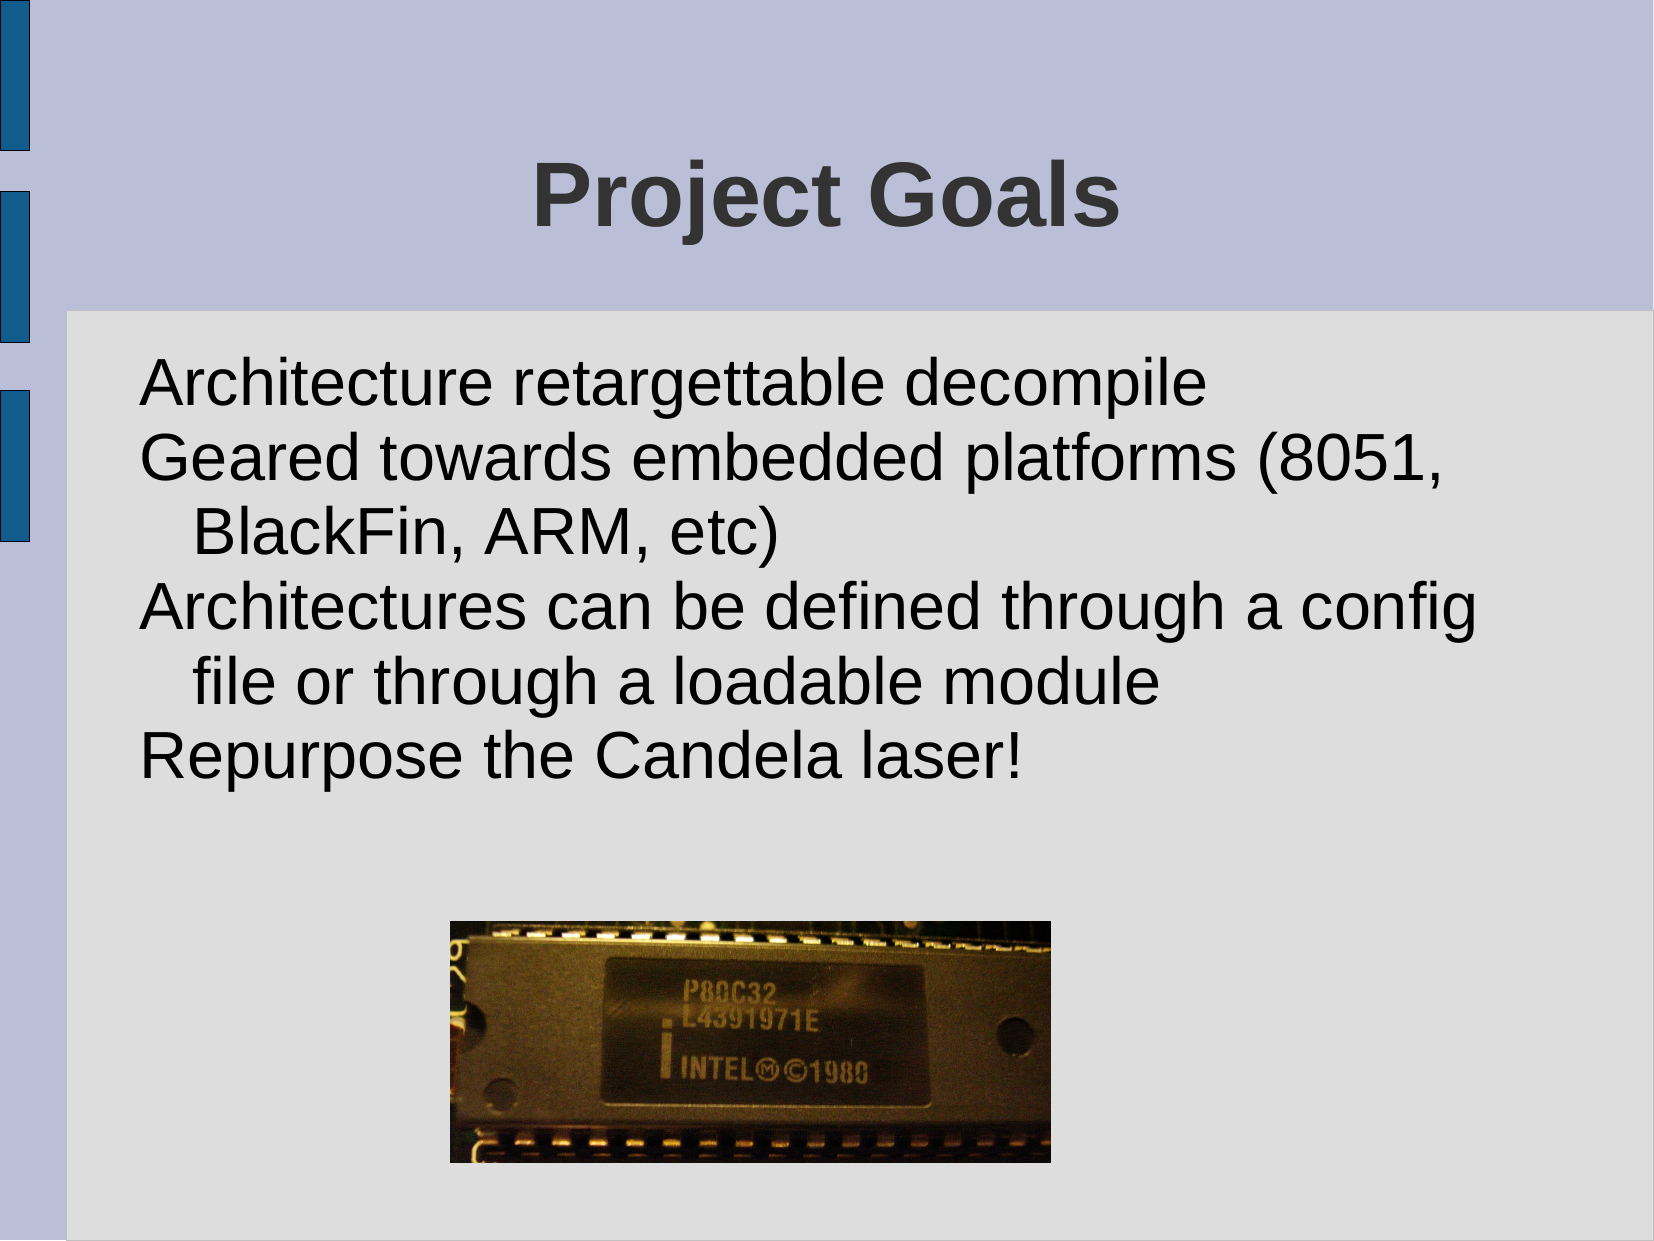

# Project Goals
Architecture retargettable decompile
Geared towards embedded platforms (8051, BlackFin, ARM, etc)
Architectures can be defined through a config file or through a loadable module
Repurpose the Candela laser!